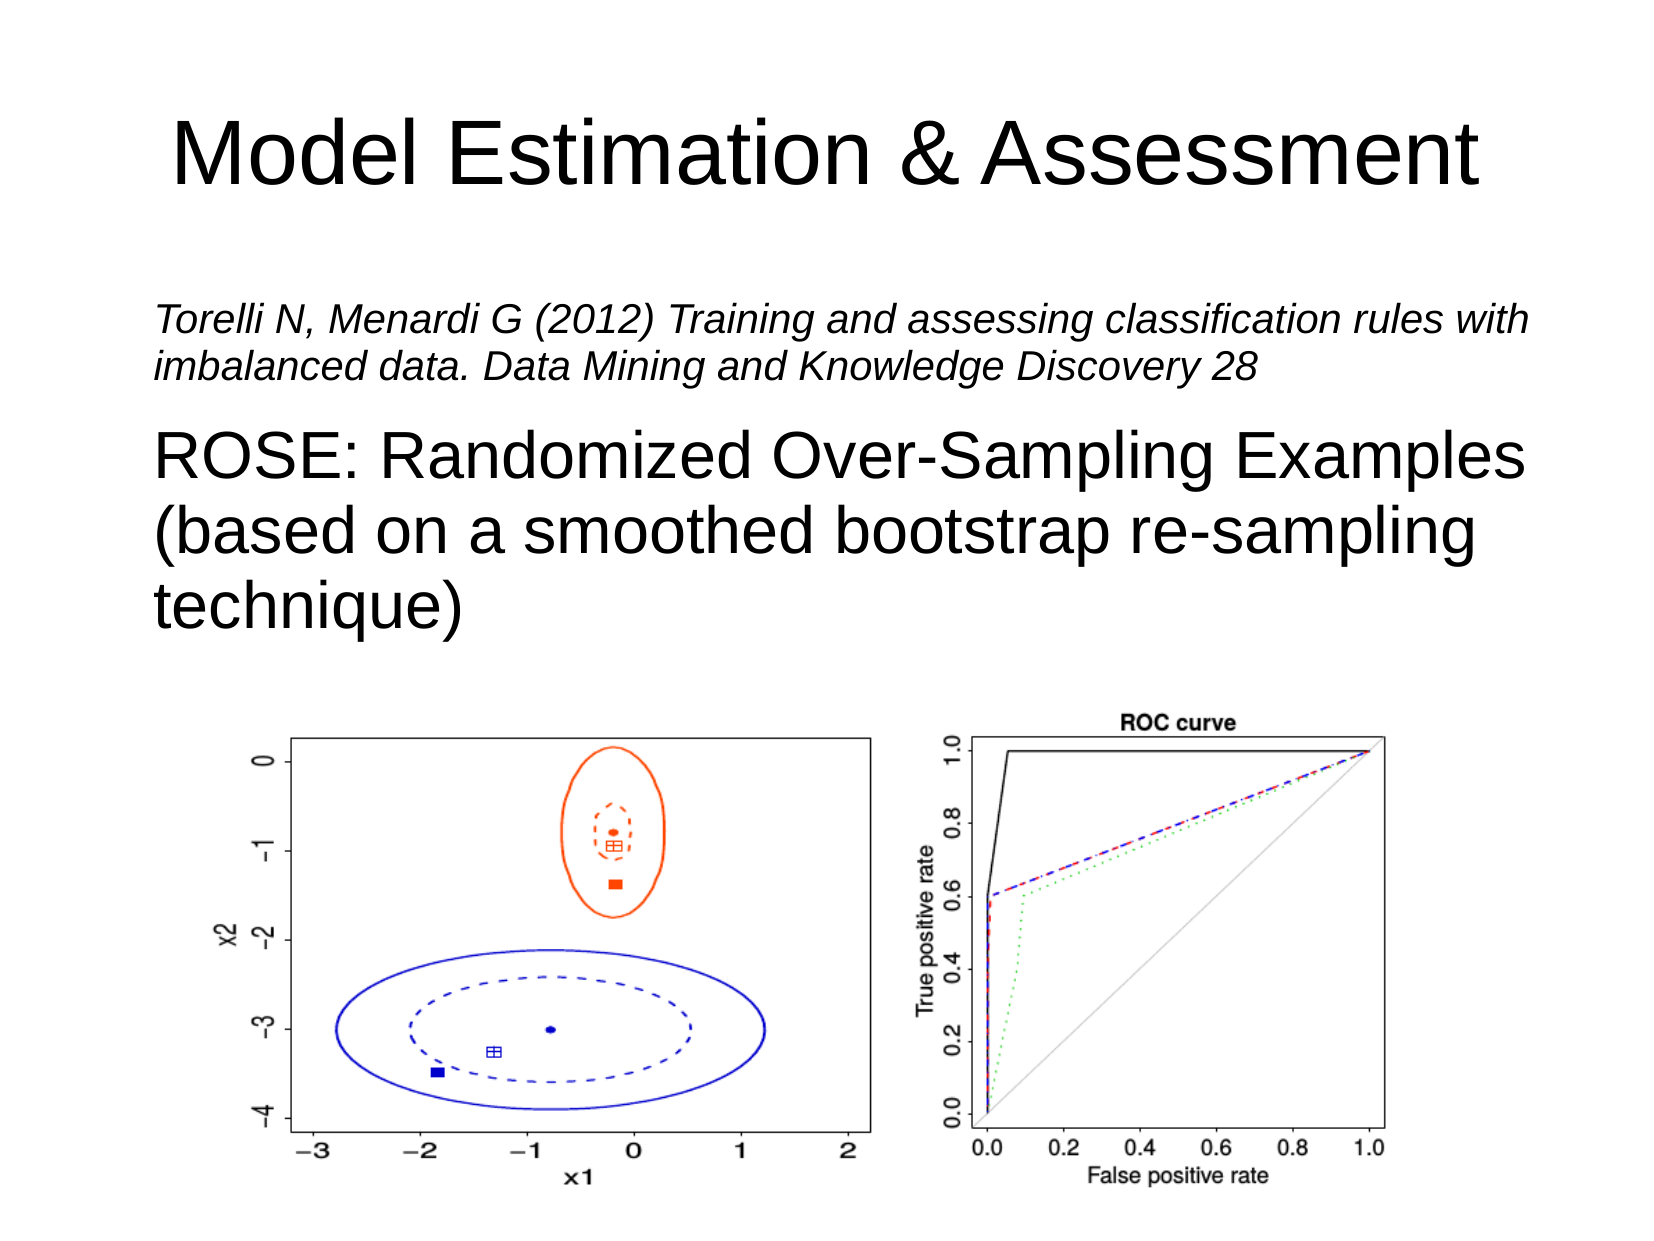

# Model Estimation & Assessment
Torelli N, Menardi G (2012) Training and assessing classification rules with imbalanced data. Data Mining and Knowledge Discovery 28
ROSE: Randomized Over-Sampling Examples (based on a smoothed bootstrap re-sampling technique)